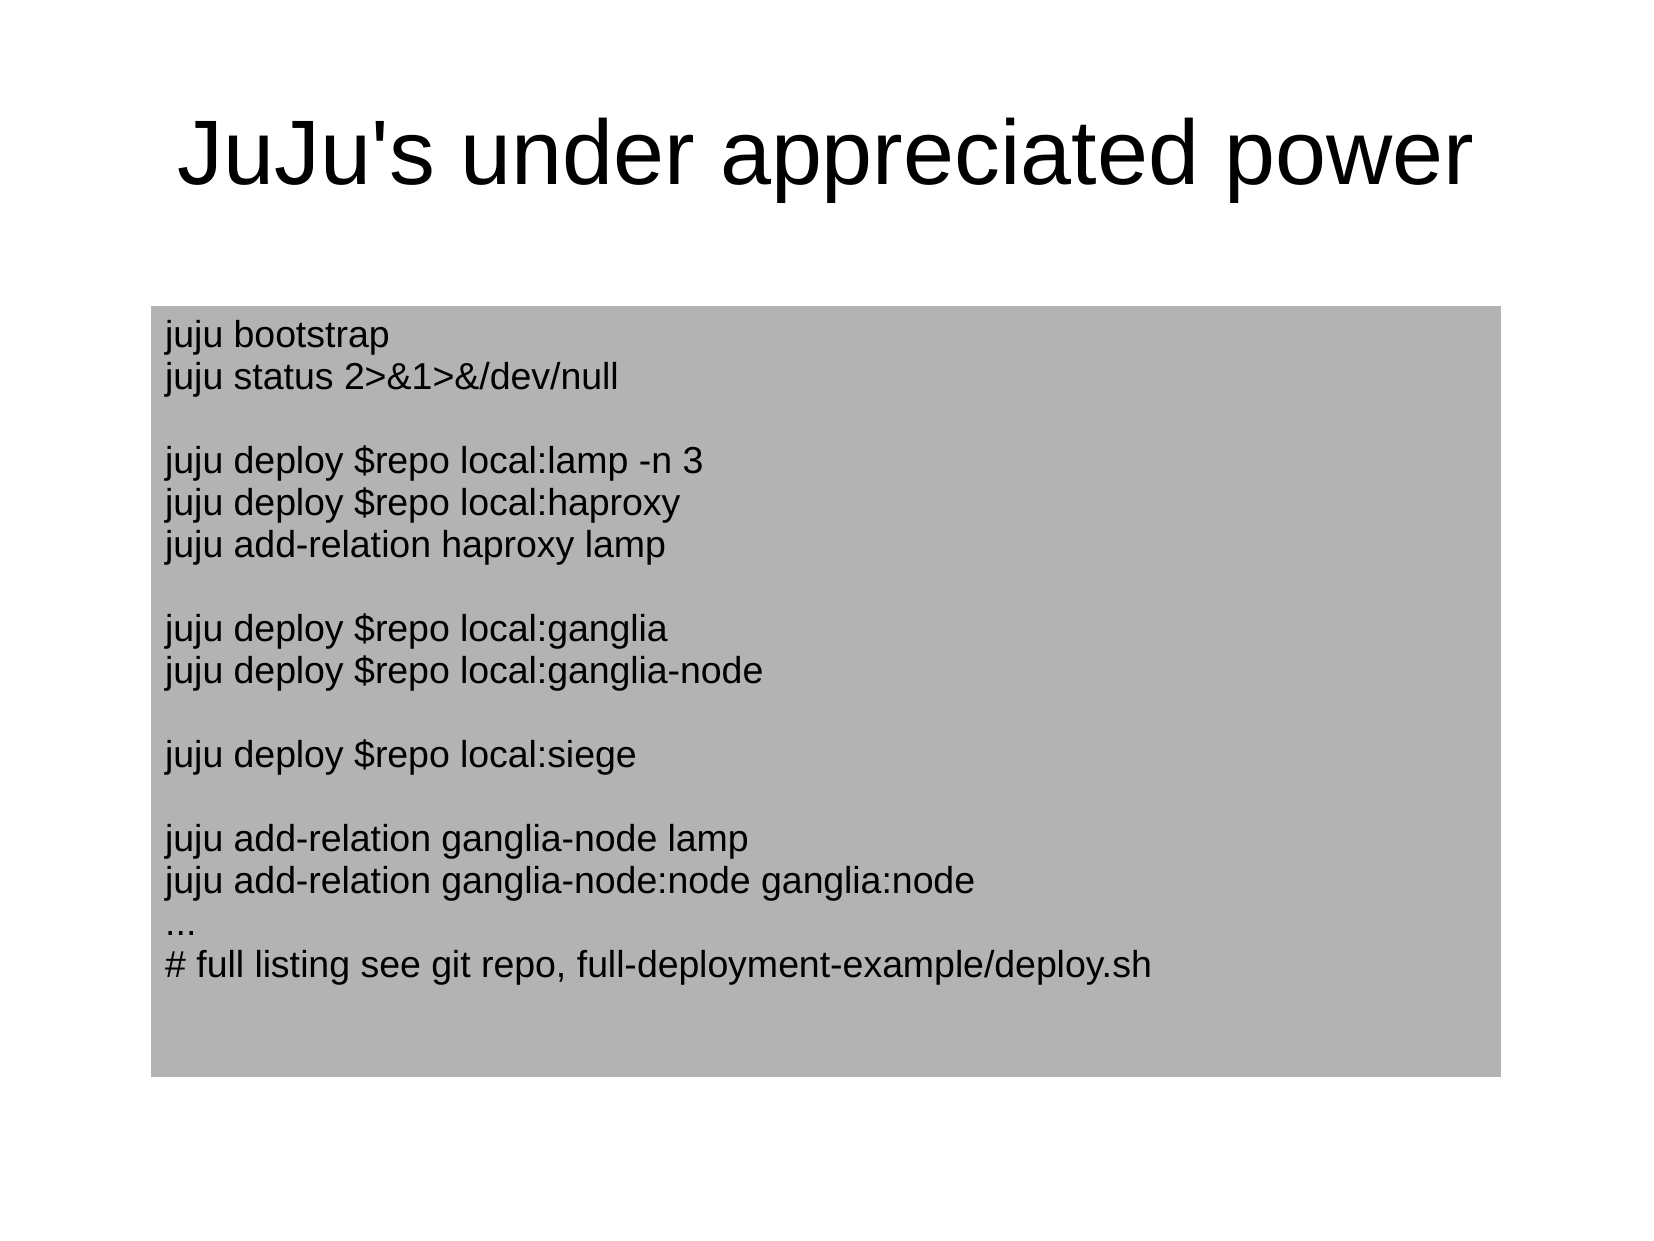

# JuJu's under appreciated power
| juju bootstrap juju status 2>&1>&/dev/null juju deploy $repo local:lamp -n 3 juju deploy $repo local:haproxy juju add-relation haproxy lamp juju deploy $repo local:ganglia juju deploy $repo local:ganglia-node juju deploy $repo local:siege juju add-relation ganglia-node lamp juju add-relation ganglia-node:node ganglia:node ... # full listing see git repo, full-deployment-example/deploy.sh |
| --- |